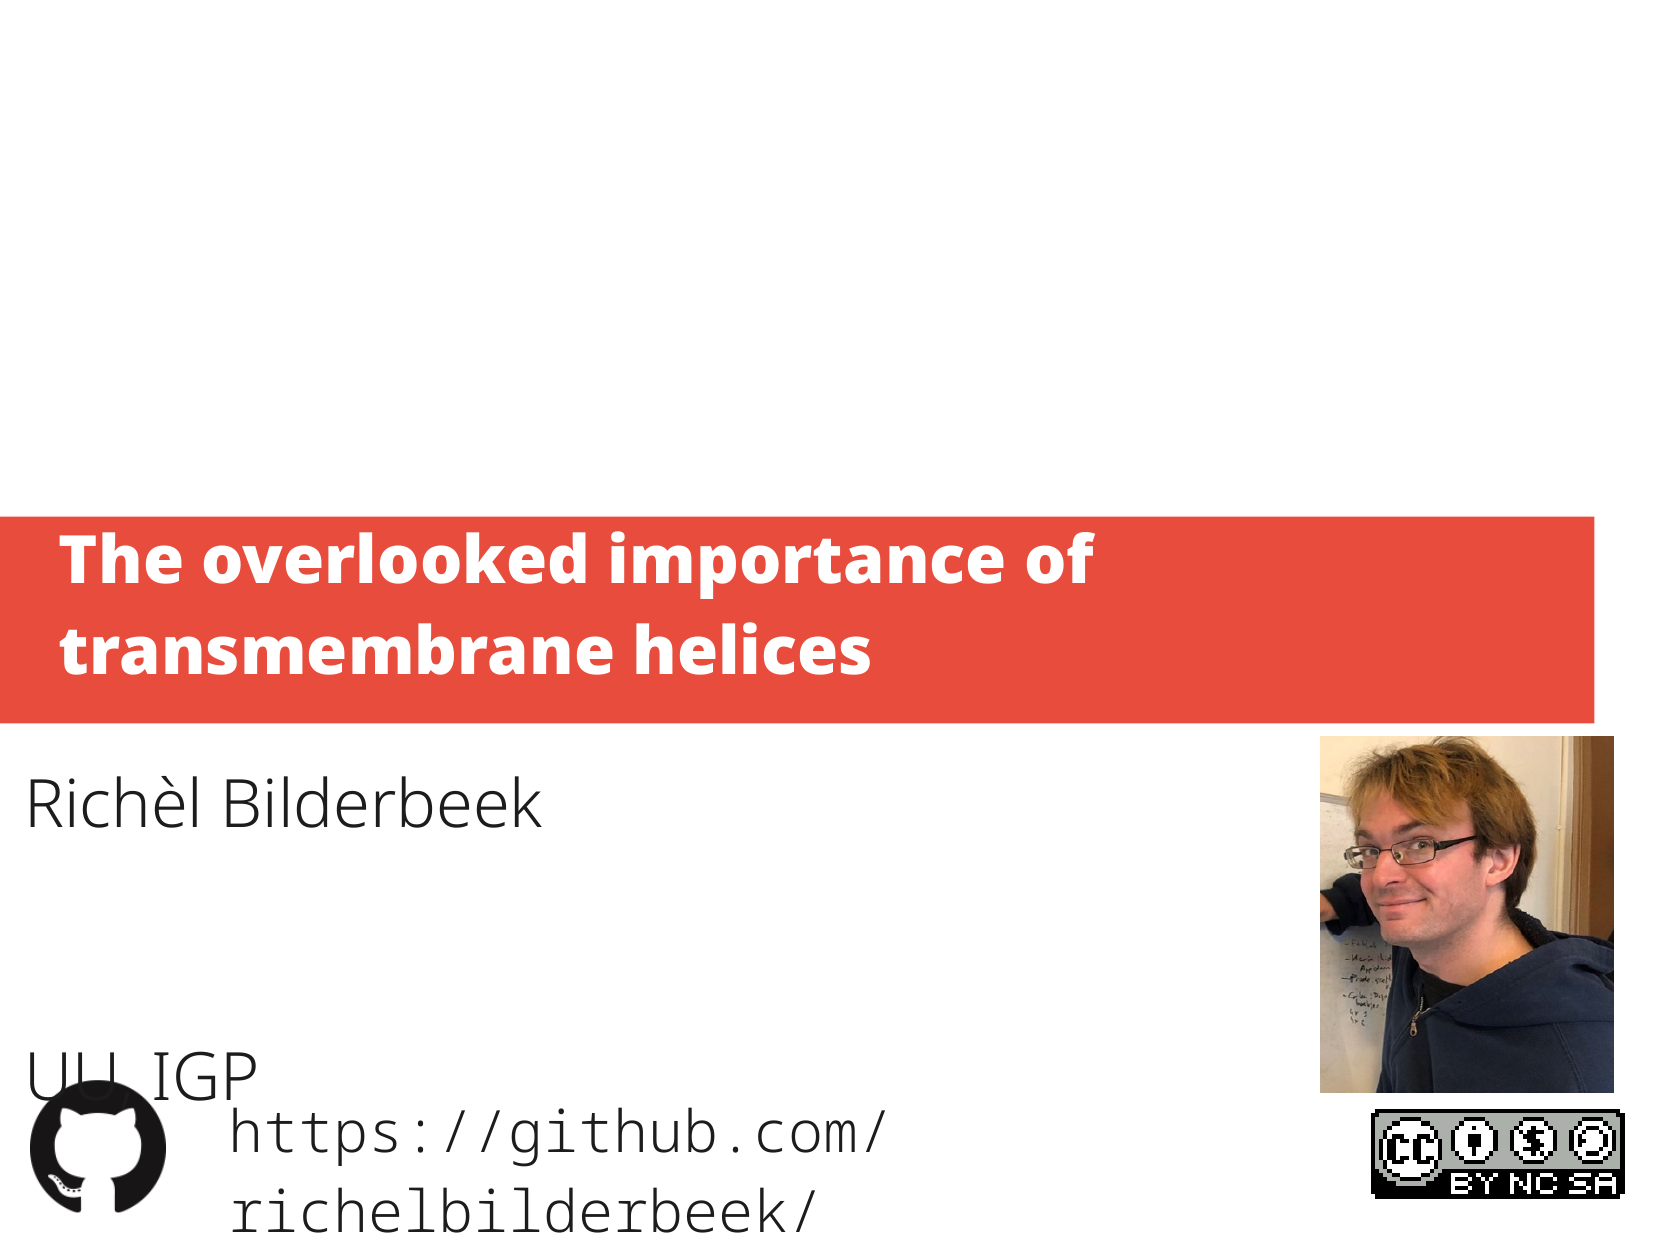

# The overlooked importance of transmembrane helices
Richèl Bilderbeek
UU, IGP
https://github.com/richelbilderbeek/
 igp_presentation_20210413